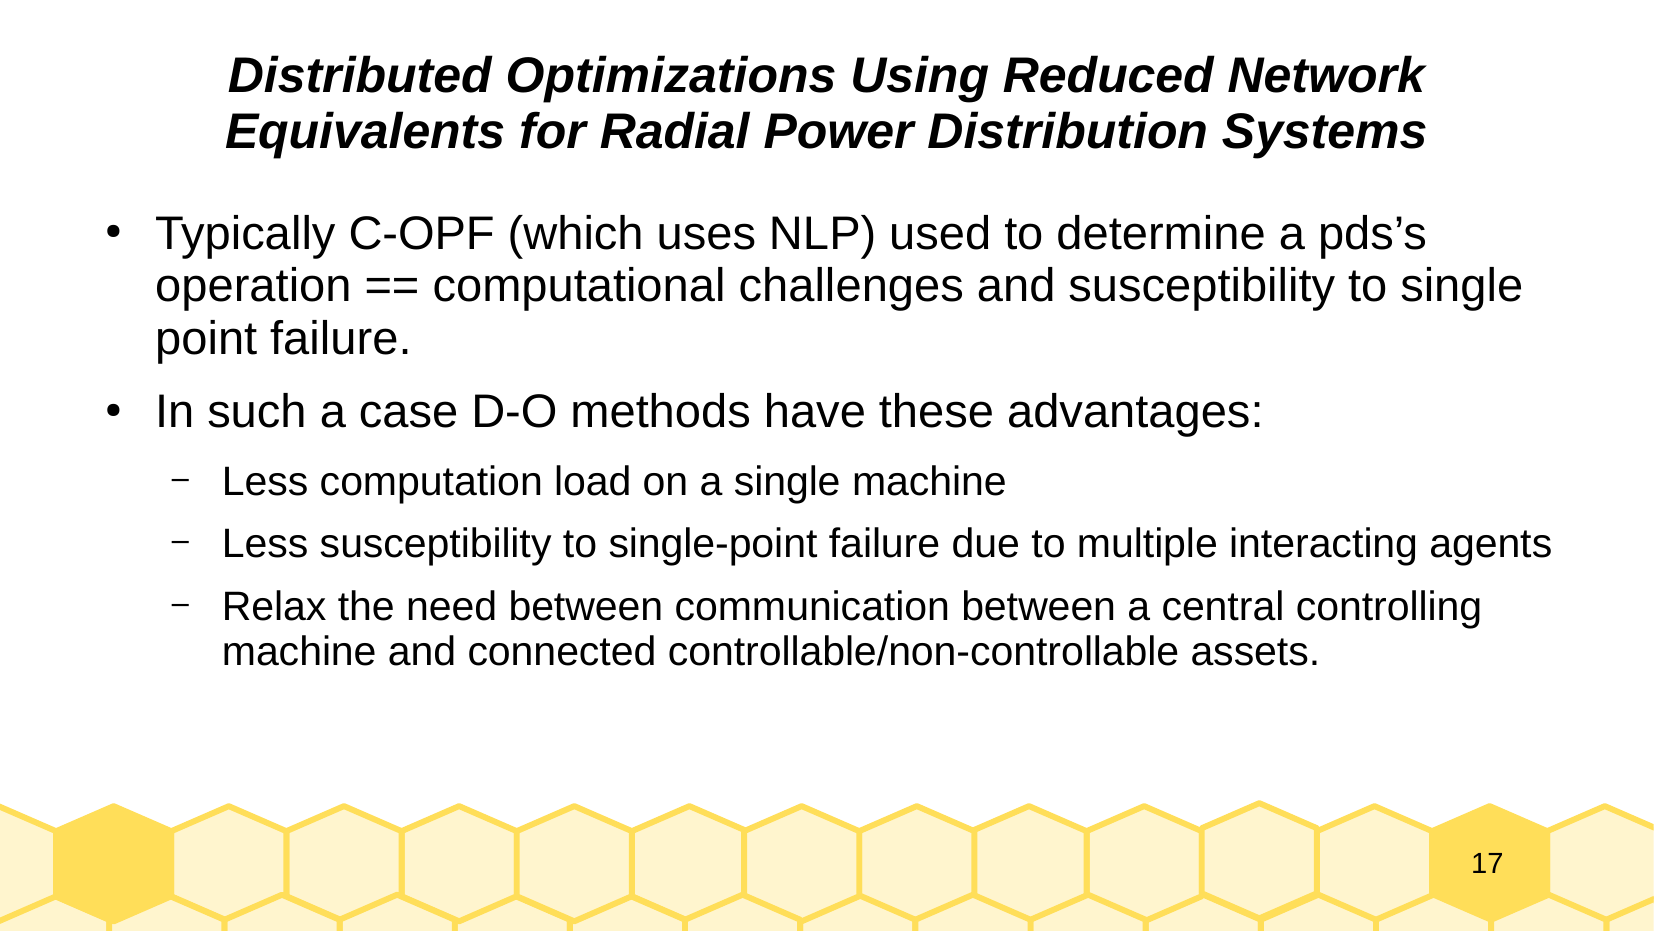

# Distributed Optimizations Using Reduced Network Equivalents for Radial Power Distribution Systems
Typically C-OPF (which uses NLP) used to determine a pds’s operation == computational challenges and susceptibility to single point failure.
In such a case D-O methods have these advantages:
Less computation load on a single machine
Less susceptibility to single-point failure due to multiple interacting agents
Relax the need between communication between a central controlling machine and connected controllable/non-controllable assets.